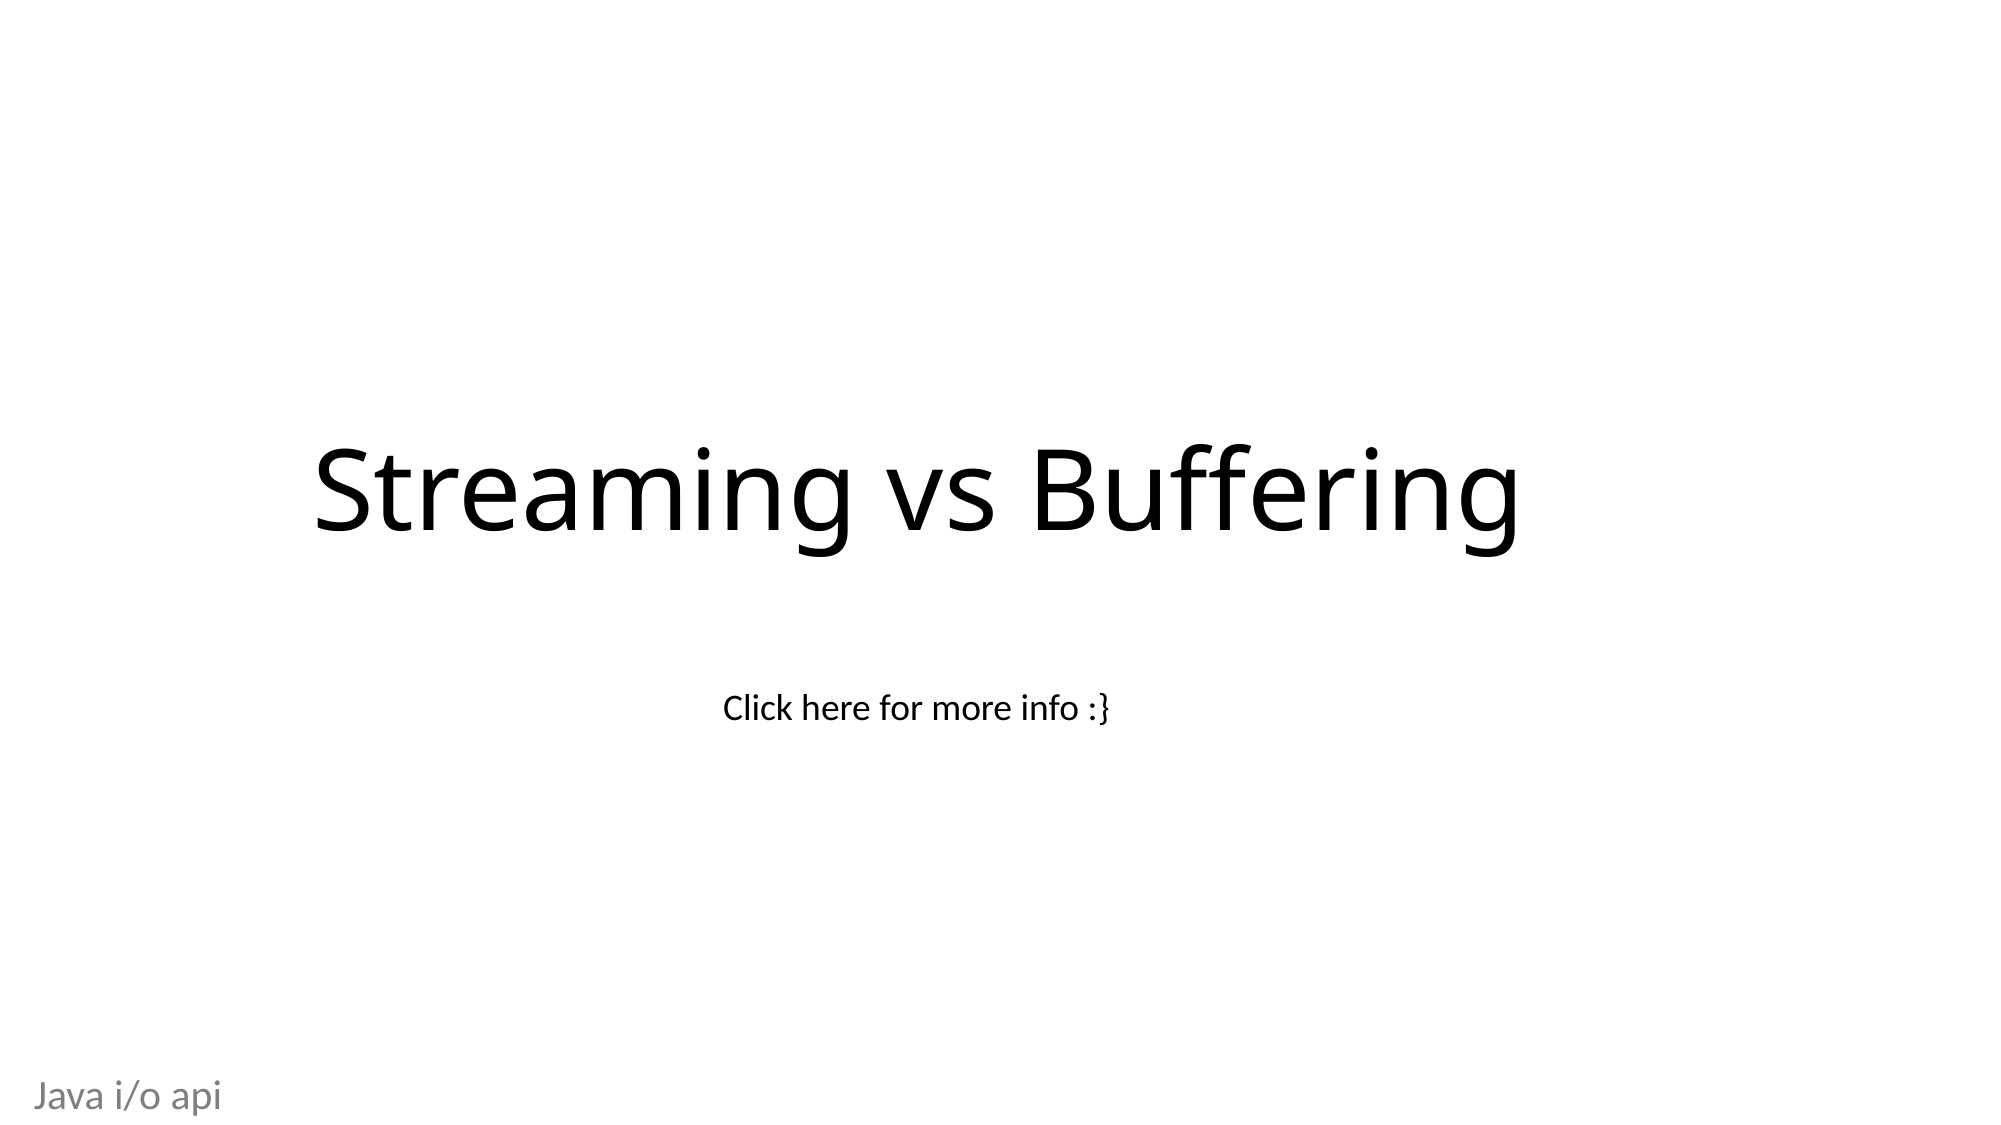

Streaming vs Buffering
Click here for more info :}
# Java i/o api